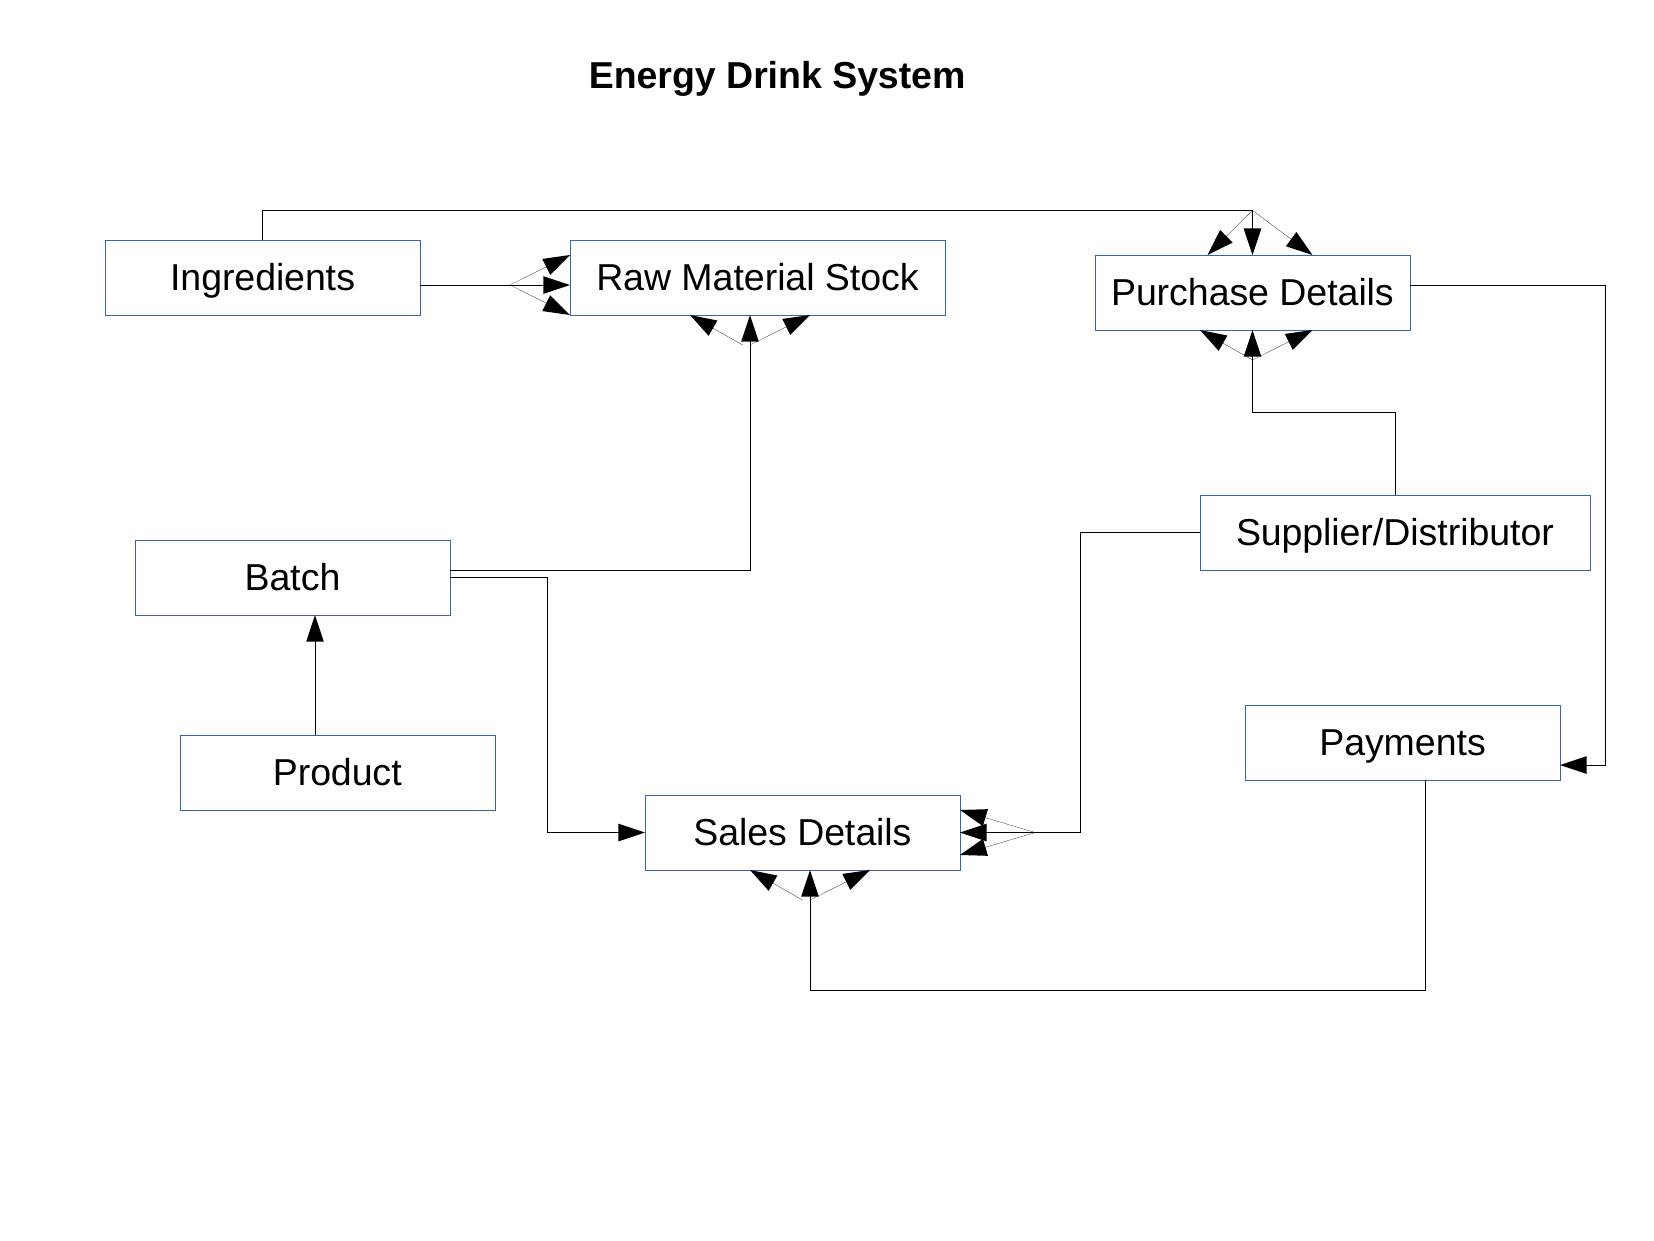

Energy Drink System
Ingredients
Raw Material Stock
Purchase Details
Supplier/Distributor
Batch
Payments
Product
Sales Details